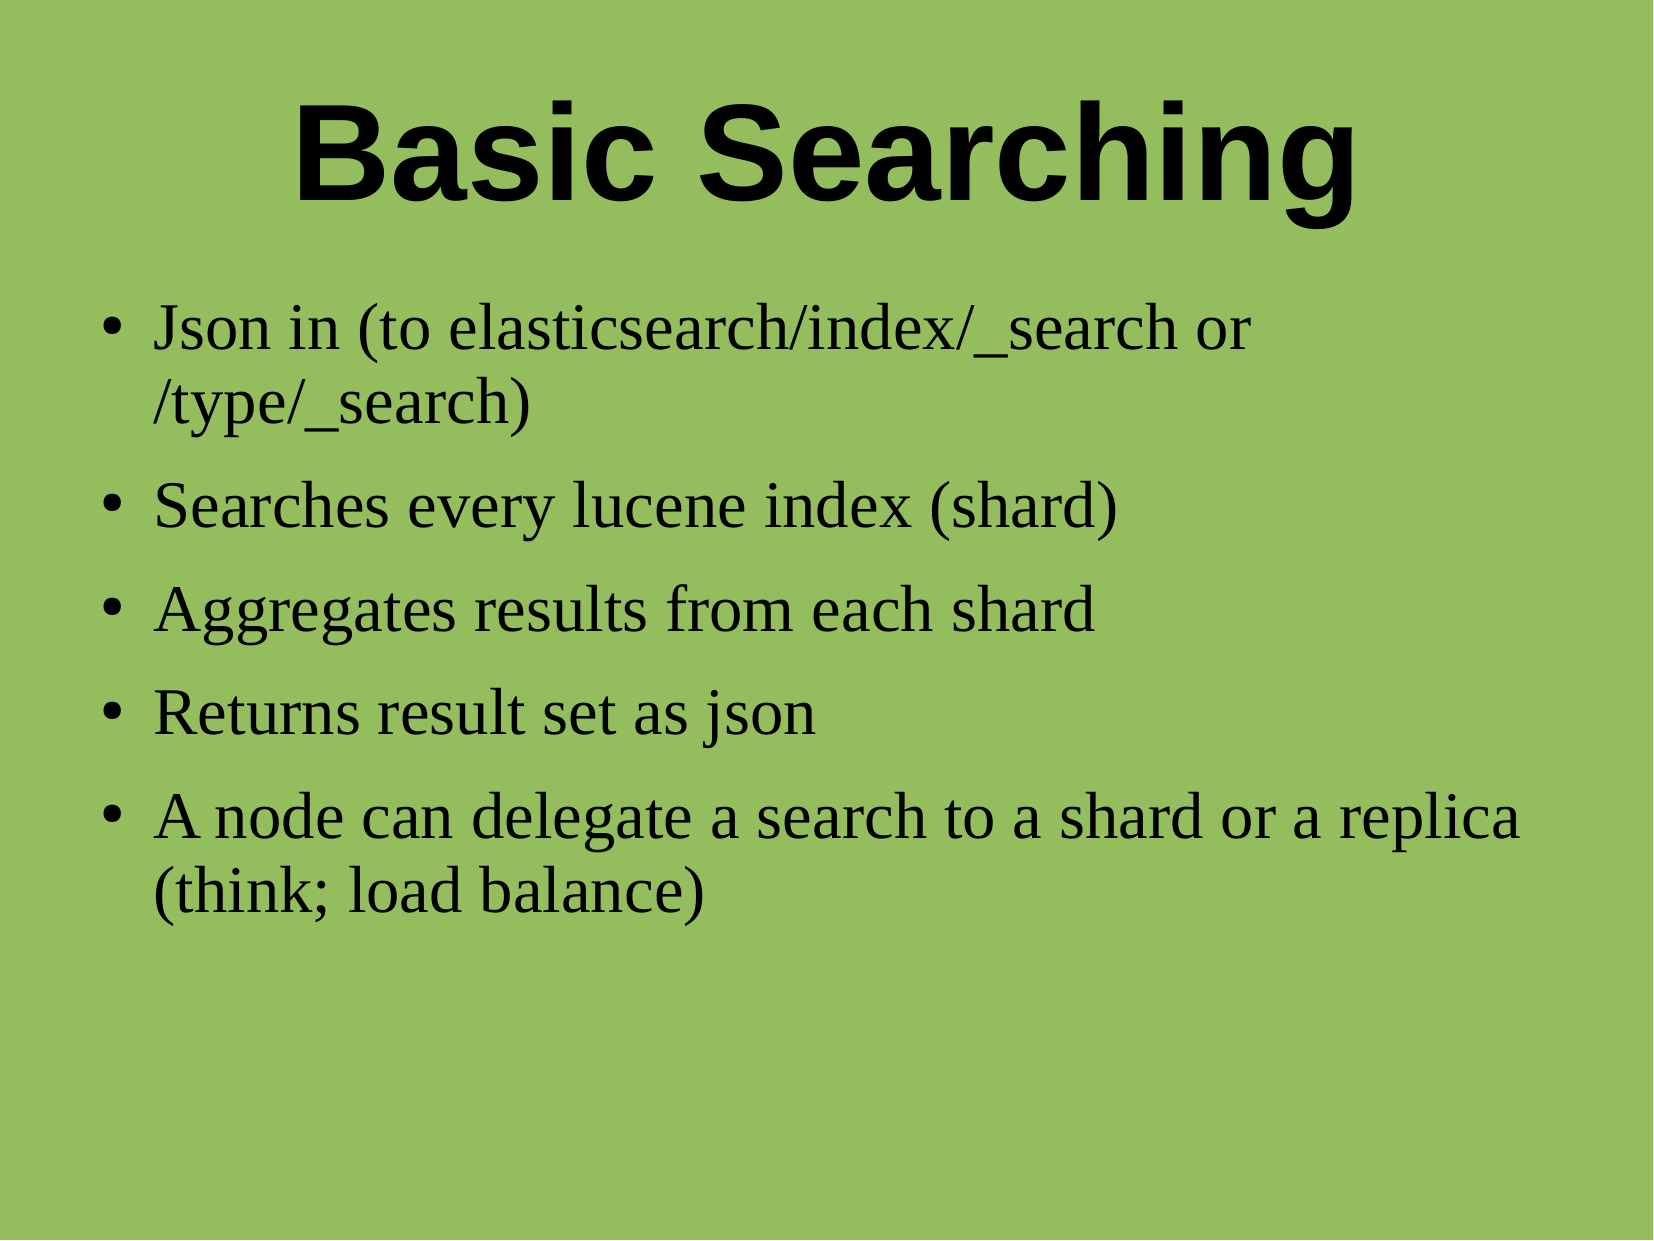

# Basic Searching
Json in (to elasticsearch/index/_search or /type/_search)
Searches every lucene index (shard)
Aggregates results from each shard
Returns result set as json
A node can delegate a search to a shard or a replica (think; load balance)